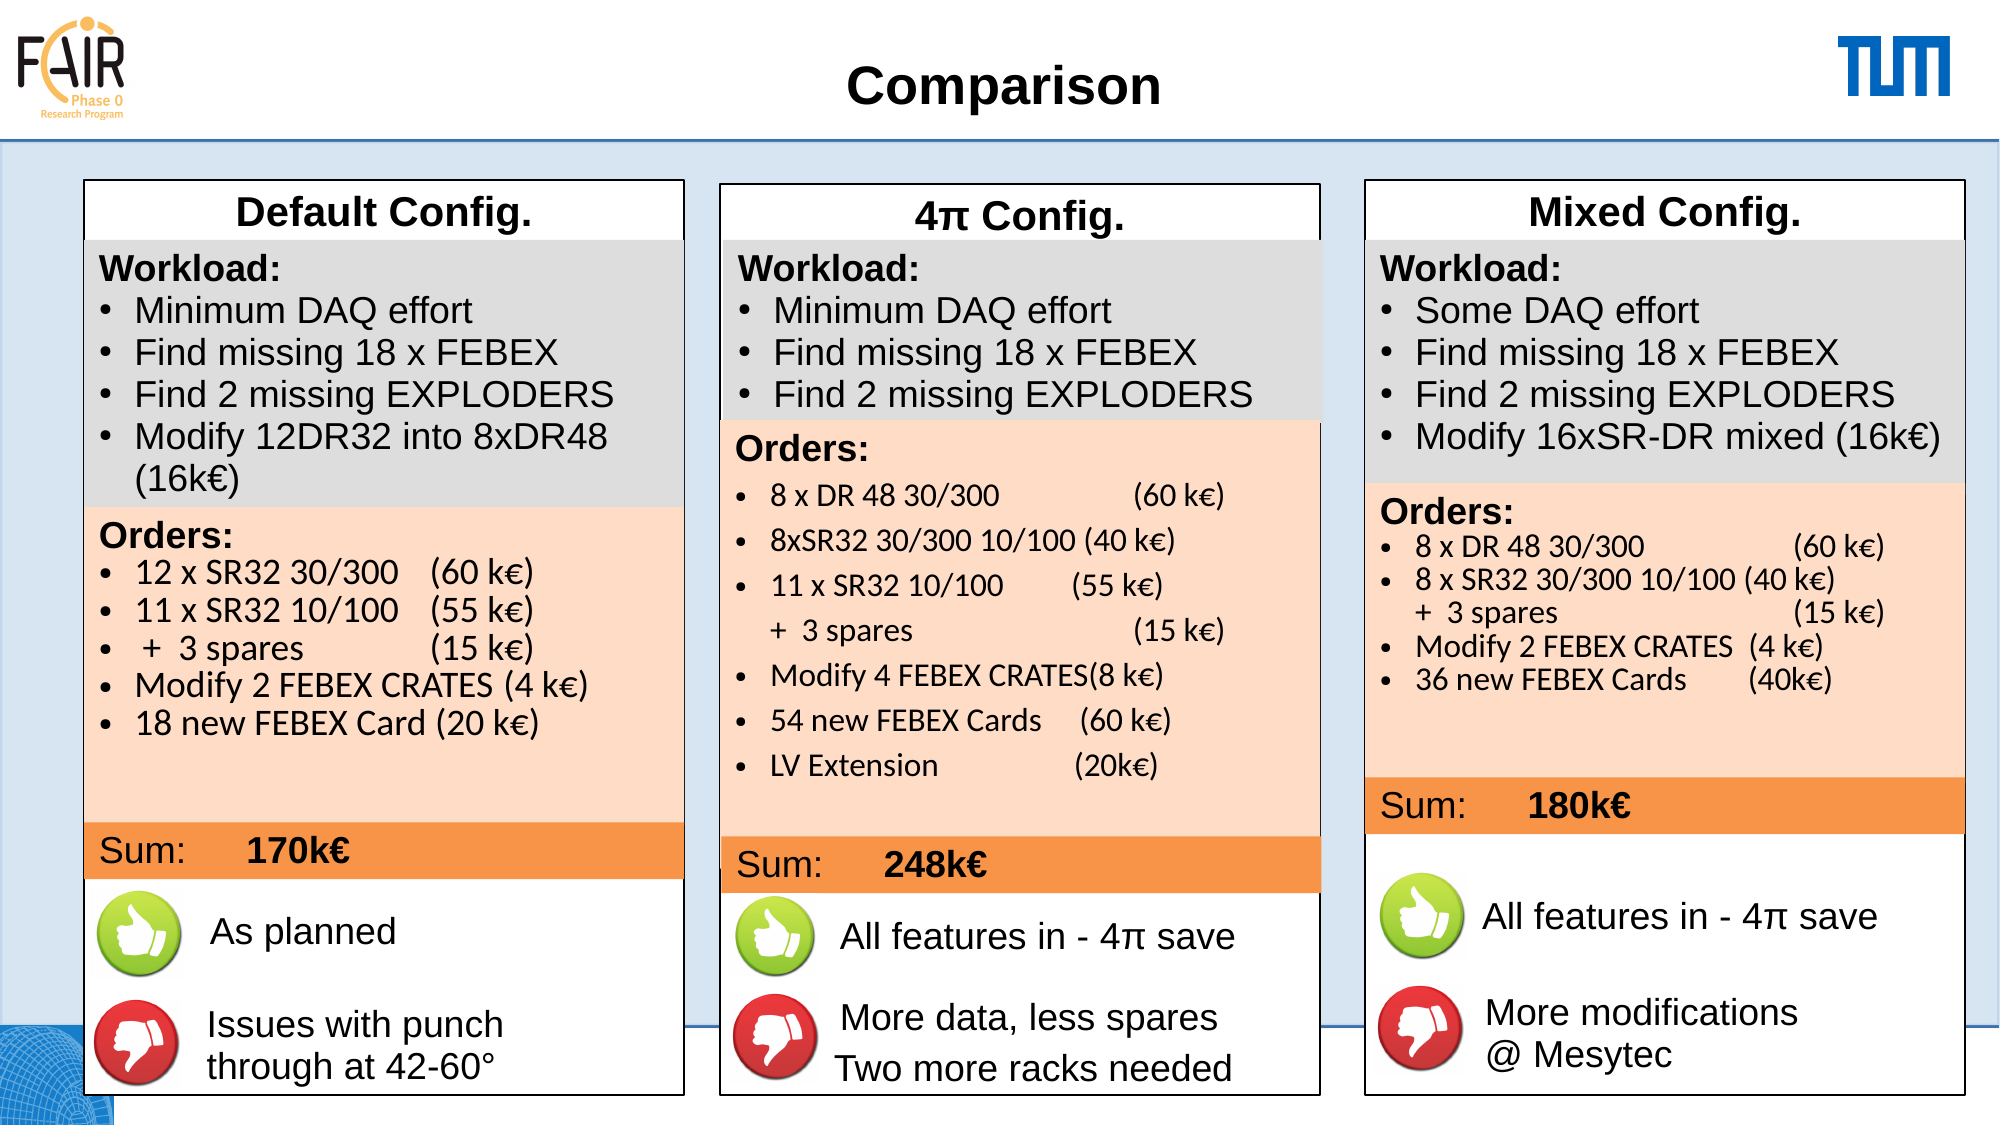

Comparison
Default Config.
Mixed Config.
4π Config.
Workload:
Minimum DAQ effort
Find missing 18 x FEBEX
Find 2 missing EXPLODERS
Modify 12DR32 into 8xDR48 (16k€)
Workload:
Minimum DAQ effort
Find missing 18 x FEBEX
Find 2 missing EXPLODERS
Workload:
Some DAQ effort
Find missing 18 x FEBEX
Find 2 missing EXPLODERS
Modify 16xSR-DR mixed (16k€)
Orders:
8 x DR 48 30/300	 (60 k€)
8xSR32 30/300 10/100 (40 k€)
11 x SR32 10/100 (55 k€)
+ 3 spares 		 (15 k€)
Modify 4 FEBEX CRATES(8 k€)
54 new FEBEX Cards (60 k€)
LV Extension (20k€)
Orders:
8 x DR 48 30/300	 (60 k€)
8 x SR32 30/300 10/100 (40 k€)
+ 3 spares 		 (15 k€)
Modify 2 FEBEX CRATES (4 k€)
36 new FEBEX Cards	 (40k€)
Orders:
12 x SR32 30/300 	(60 k€)
11 x SR32 10/100 	(55 k€)
 + 3 spares 		(15 k€)
Modify 2 FEBEX CRATES 	(4 k€)
18 new FEBEX Card (20 k€)
Sum:	180k€
Sum:	170k€
Sum:	248k€
All features in - 4π save
As planned
All features in - 4π save
More modifications
@ Mesytec
More data, less spares
Issues with punch through at 42-60°
Two more racks needed
15